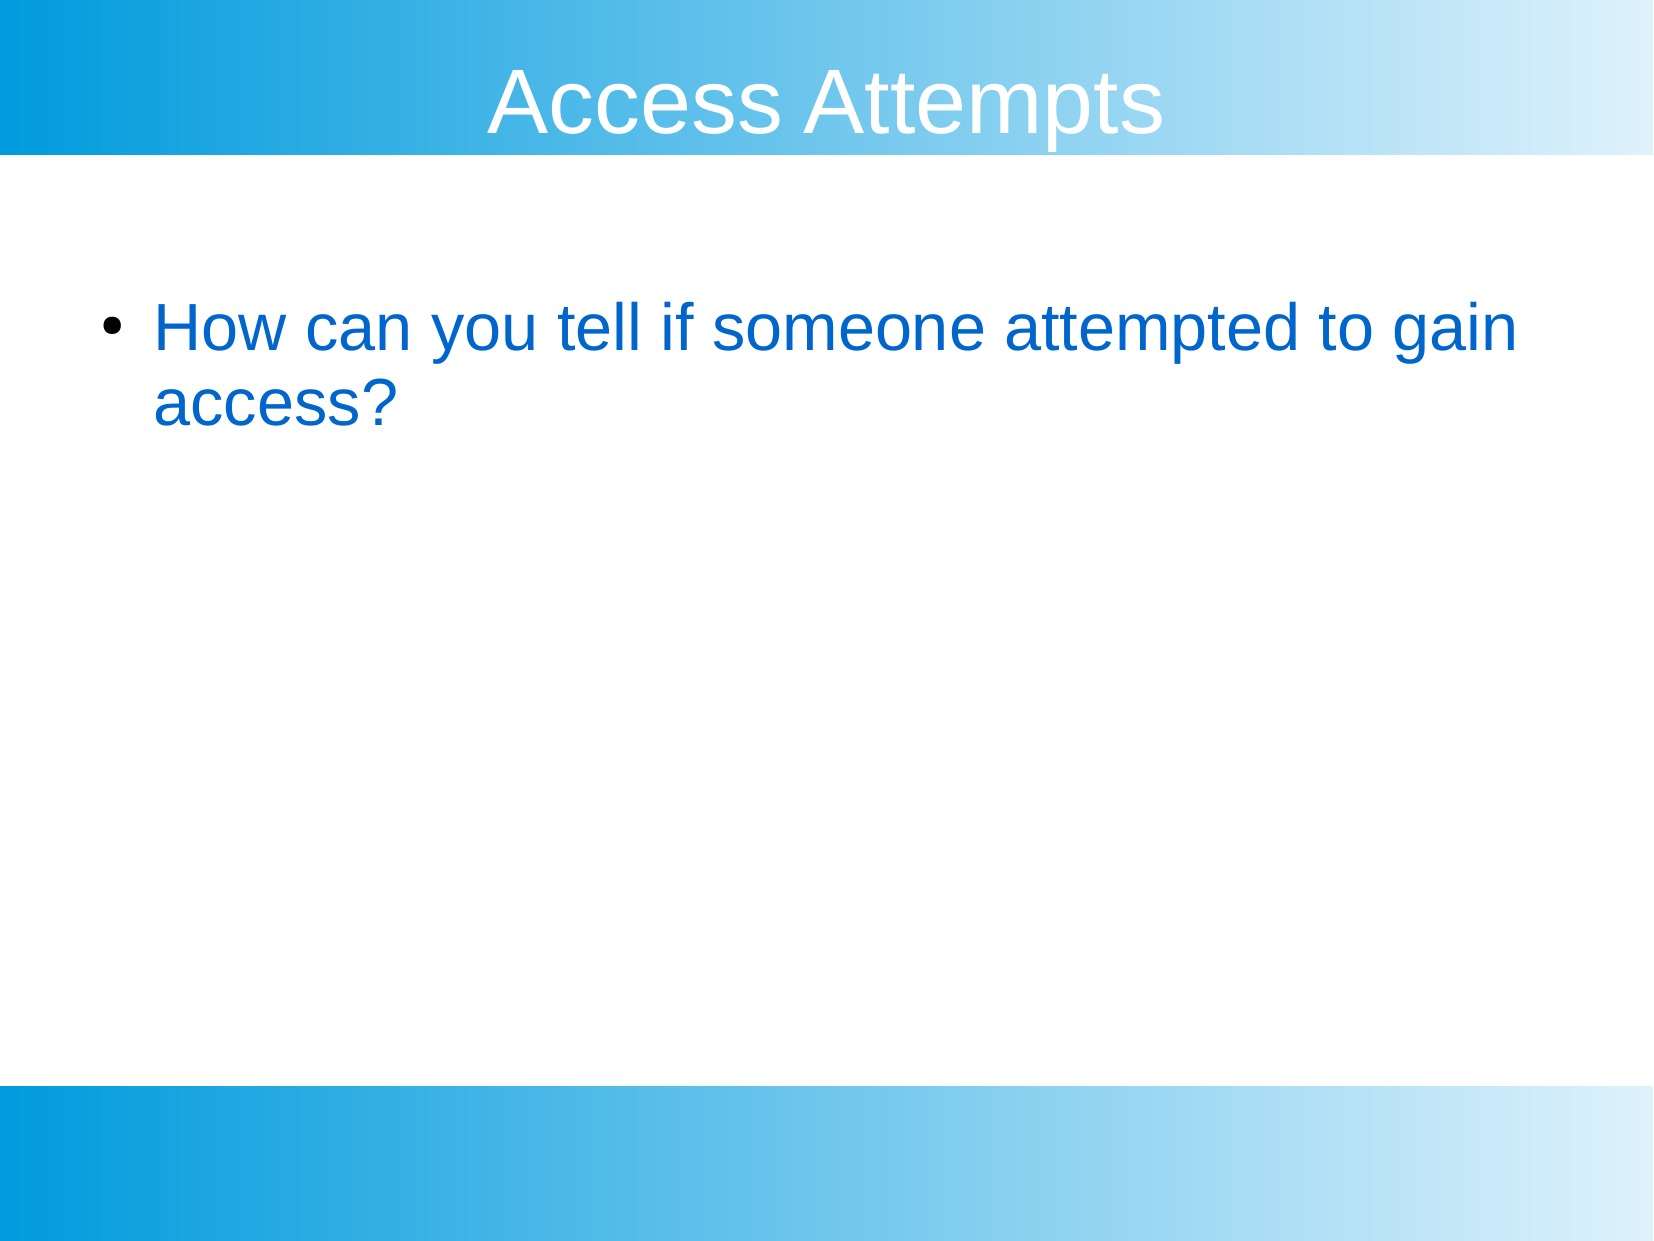

# Access Attempts
How can you tell if someone attempted to gain access?